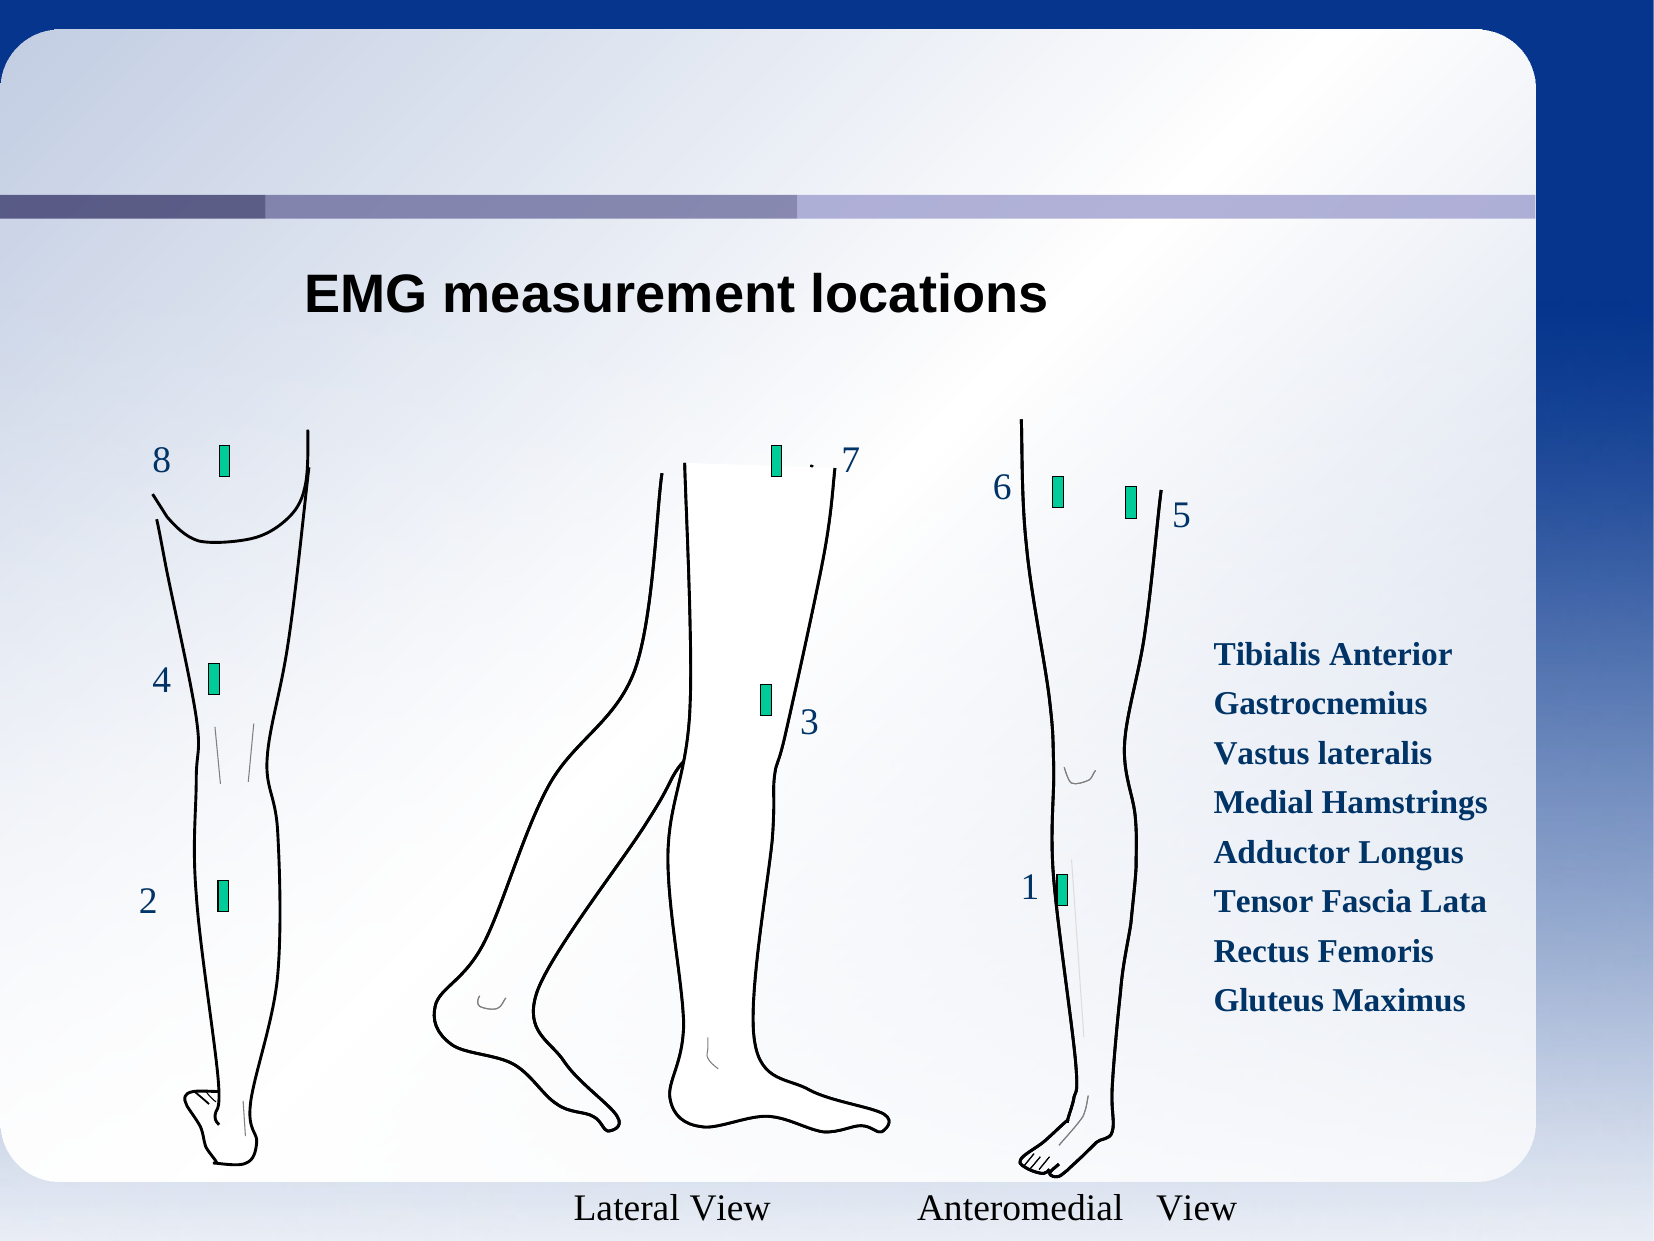

# EMG measurement locations
8
7
6
5
4
3
1
2
Lateral View
Anteromedial
View
Tibialis Anterior
Gastrocnemius
Vastus lateralis
Medial Hamstrings
Adductor Longus
Tensor Fascia Lata
Rectus Femoris
Gluteus Maximus